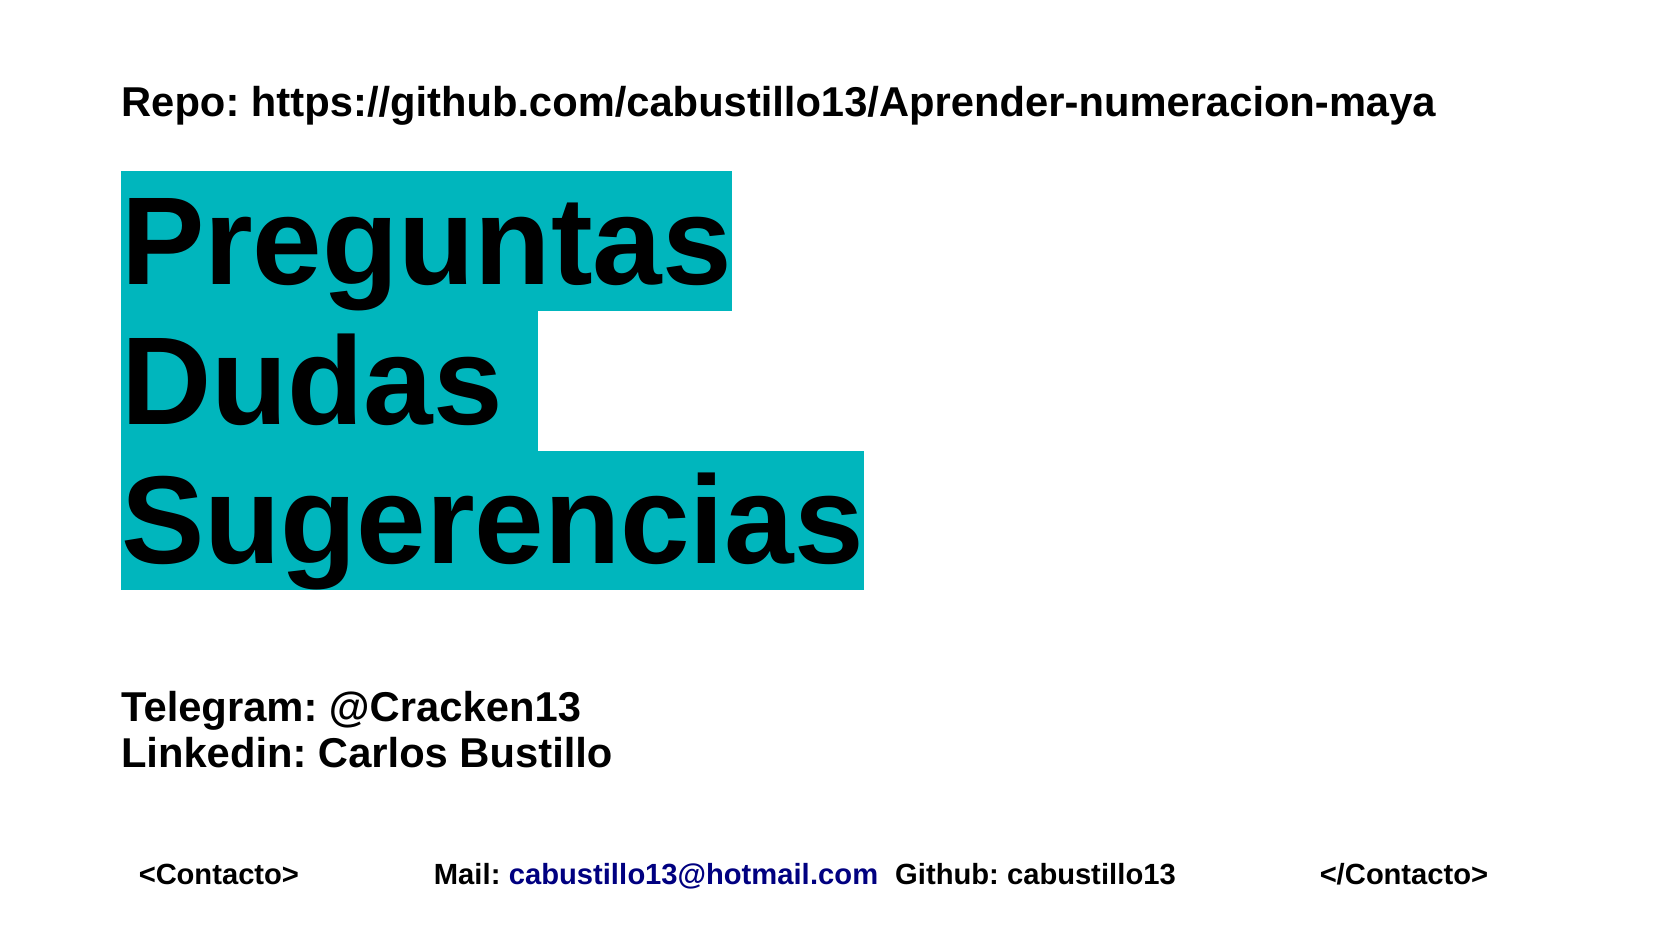

Repo: https://github.com/cabustillo13/Aprender-numeracion-maya
Preguntas
Dudas
Sugerencias
Telegram: @Cracken13
Linkedin: Carlos Bustillo
<Contacto>		Mail: cabustillo13@hotmail.com Github: cabustillo13		</Contacto>